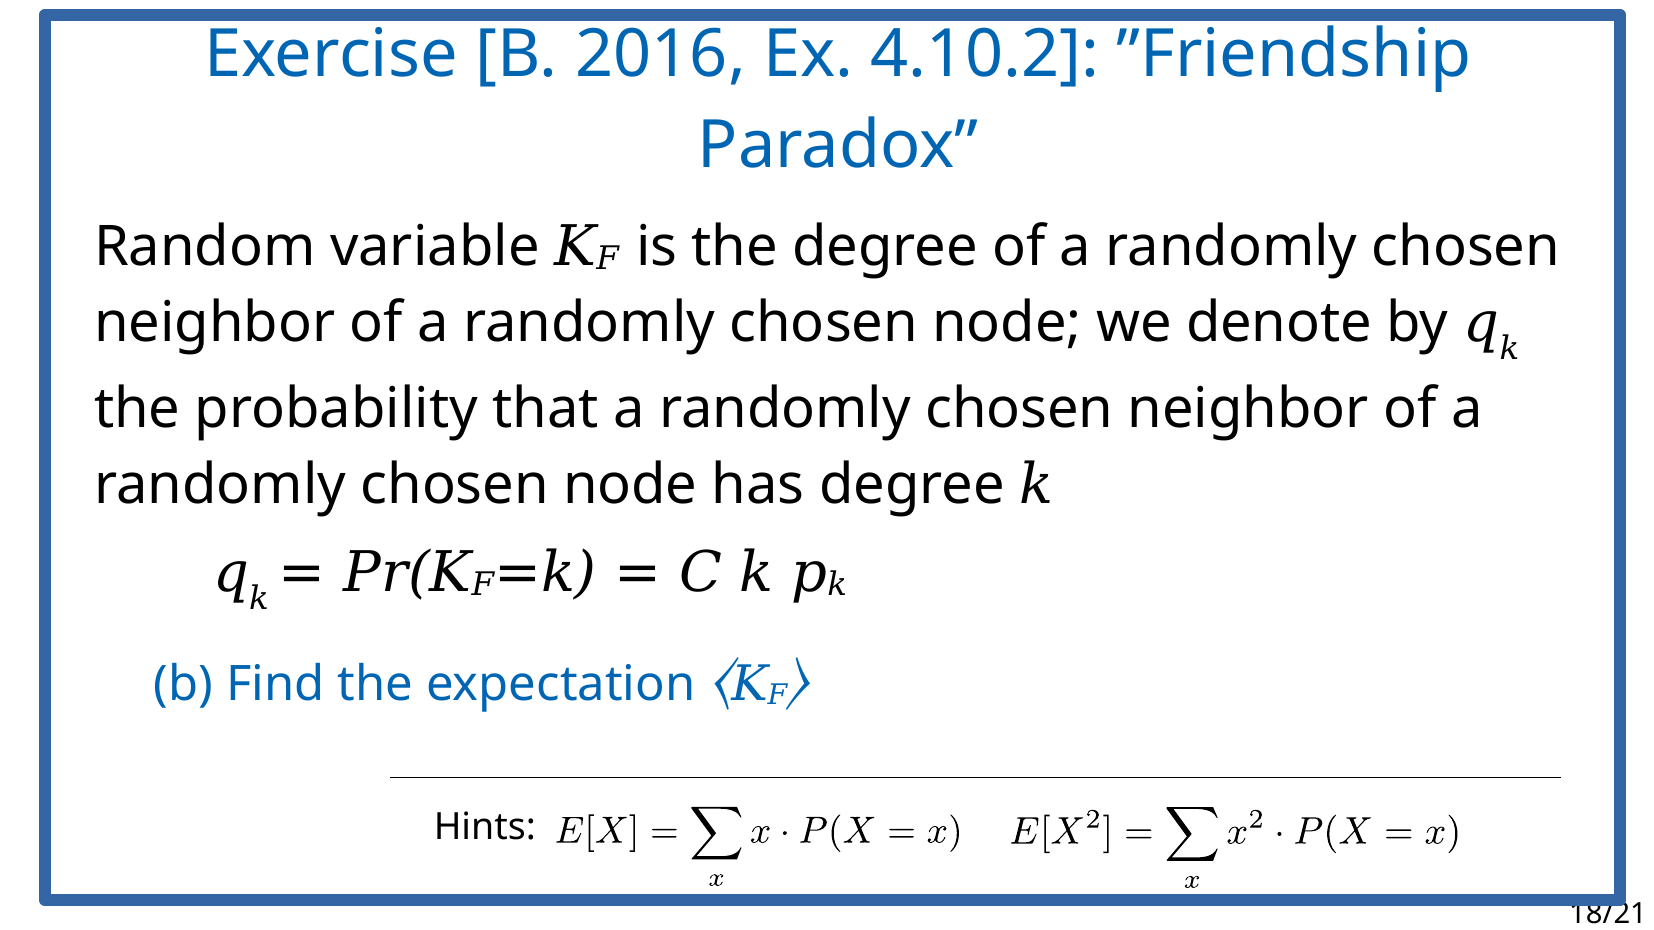

# Exercise [B. 2016, Ex. 4.10.2]: ”Friendship Paradox”
Random variable KF is the degree of a randomly chosen neighbor of a randomly chosen node; we denote by qk the probability that a randomly chosen neighbor of a randomly chosen node has degree k
qk = Pr(KF=k) = C k pk
(b) Find the expectation 〈KF〉
Hints:
18